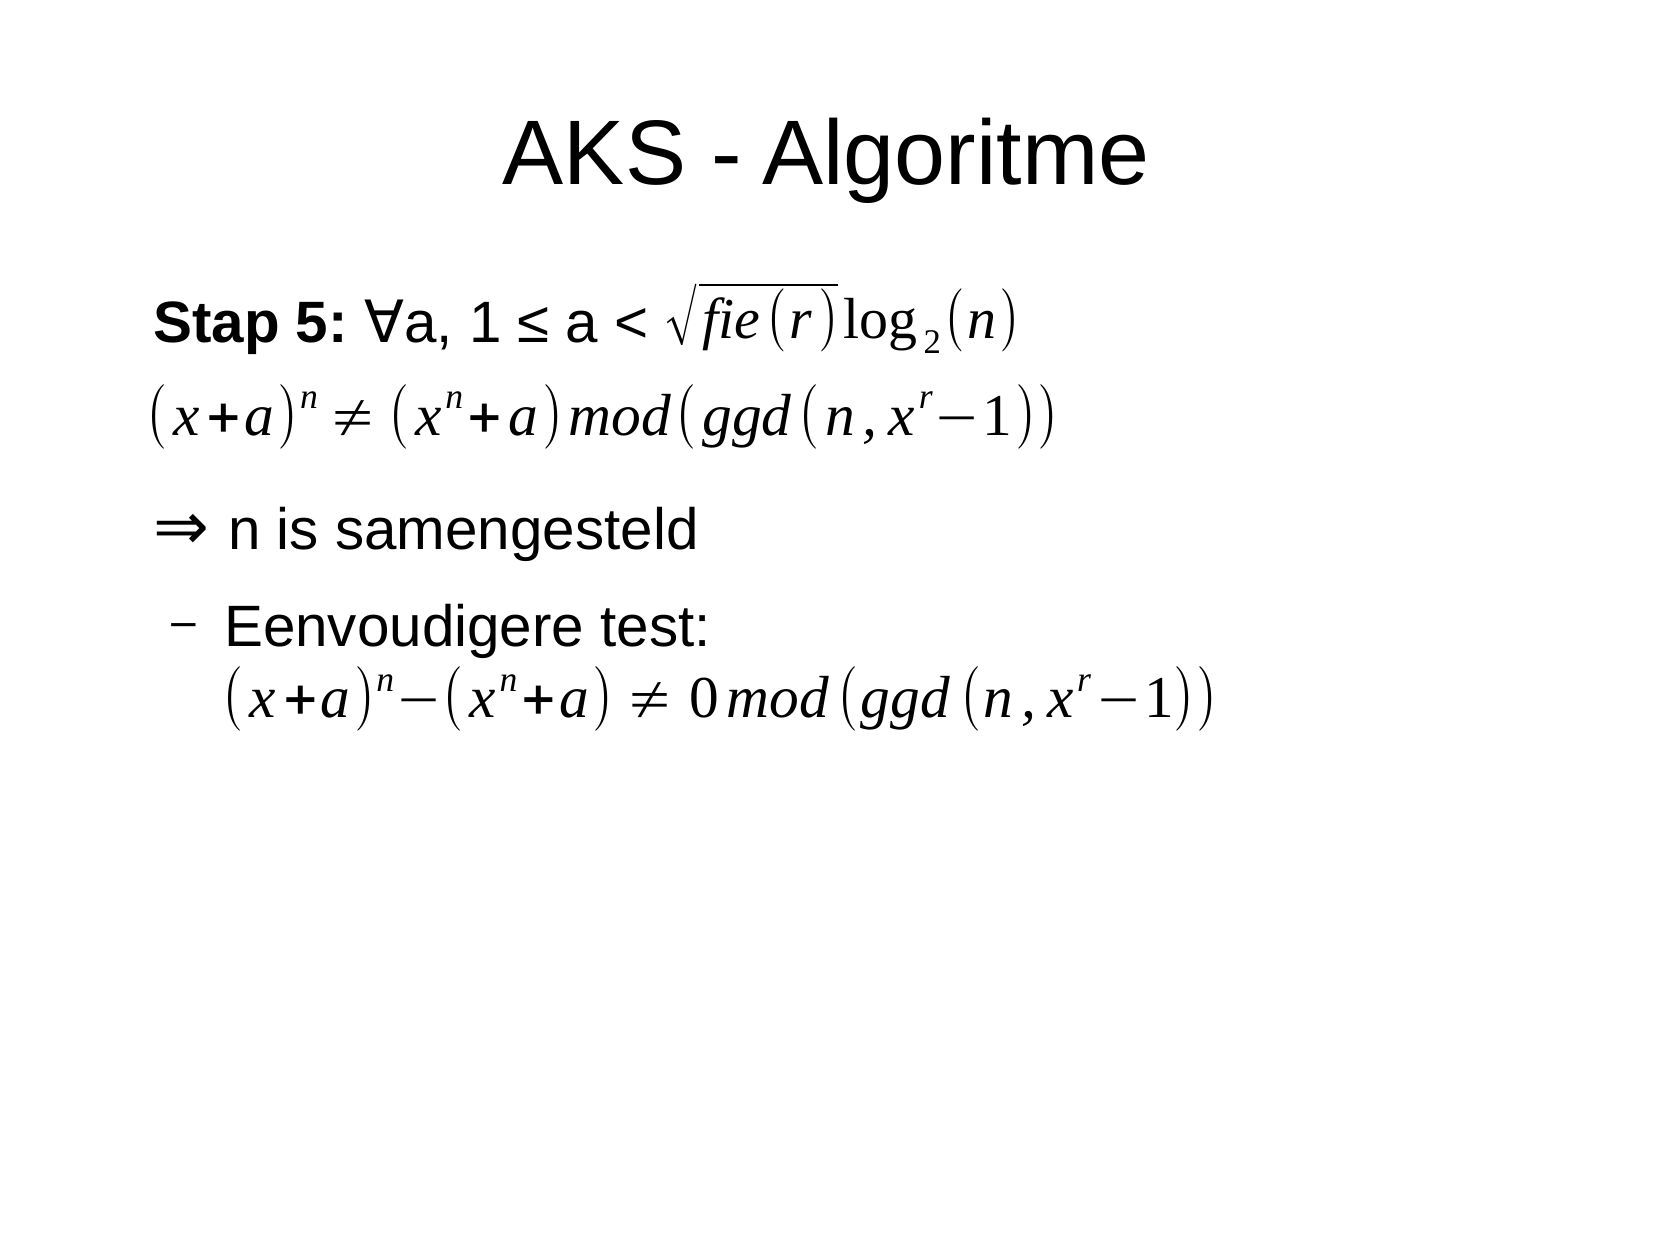

# AKS - Algoritme
Stap 5: ∀a, 1 ≤ a <
⇒ n is samengesteld
Eenvoudigere test: